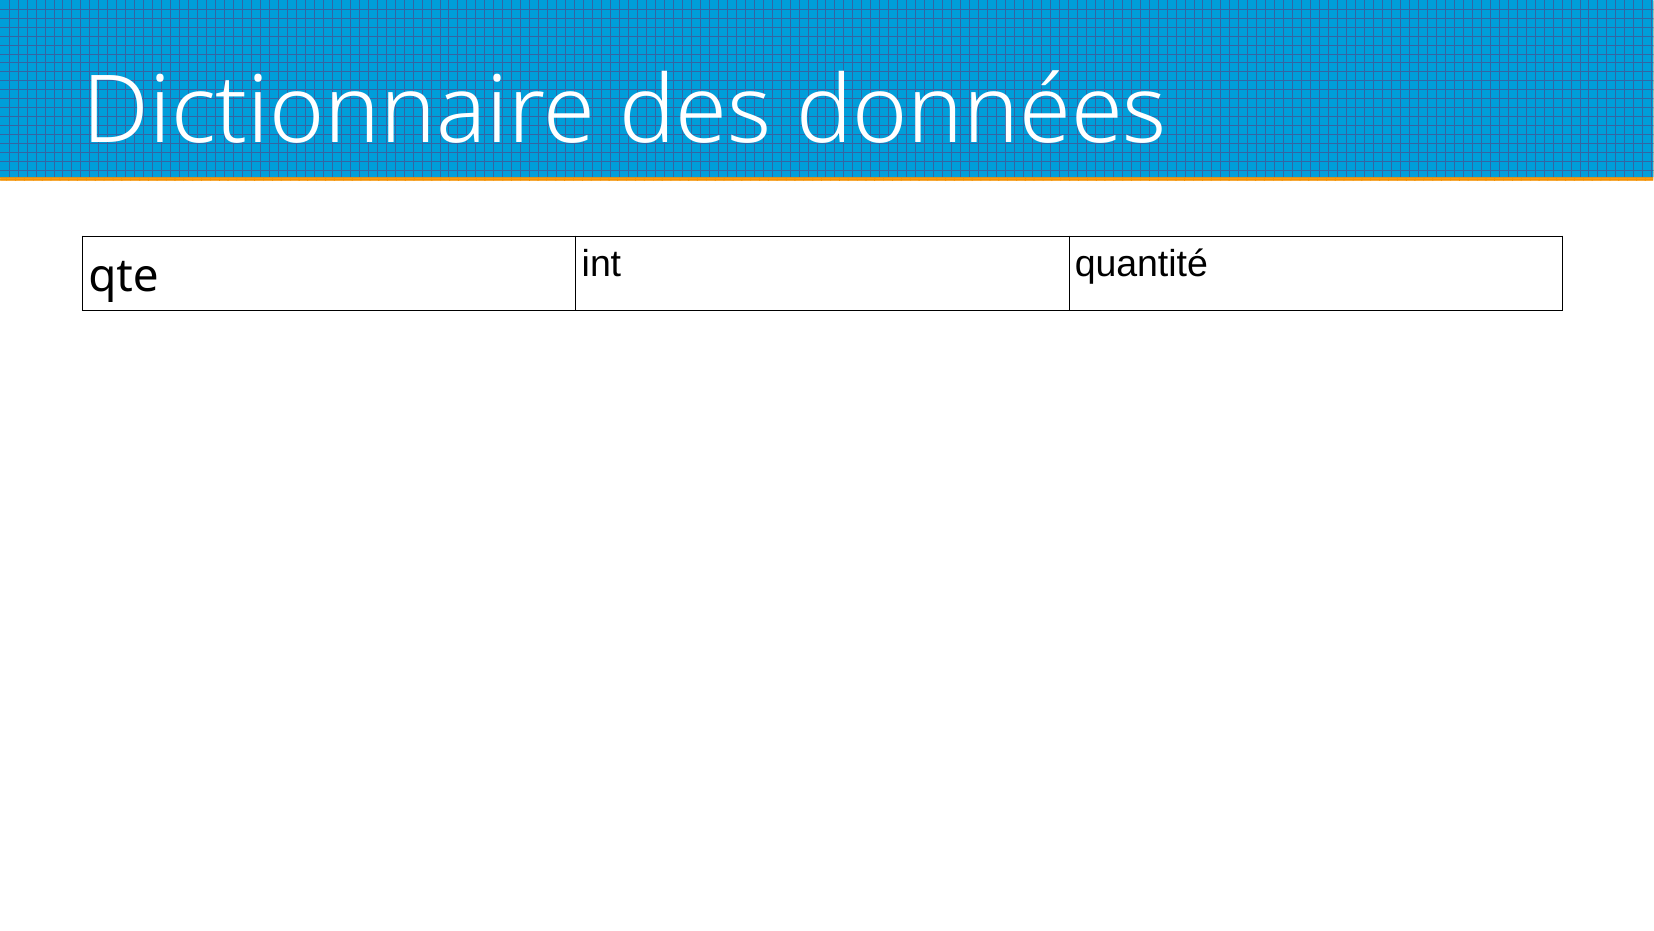

# Dictionnaire des données
| qte | int | quantité |
| --- | --- | --- |